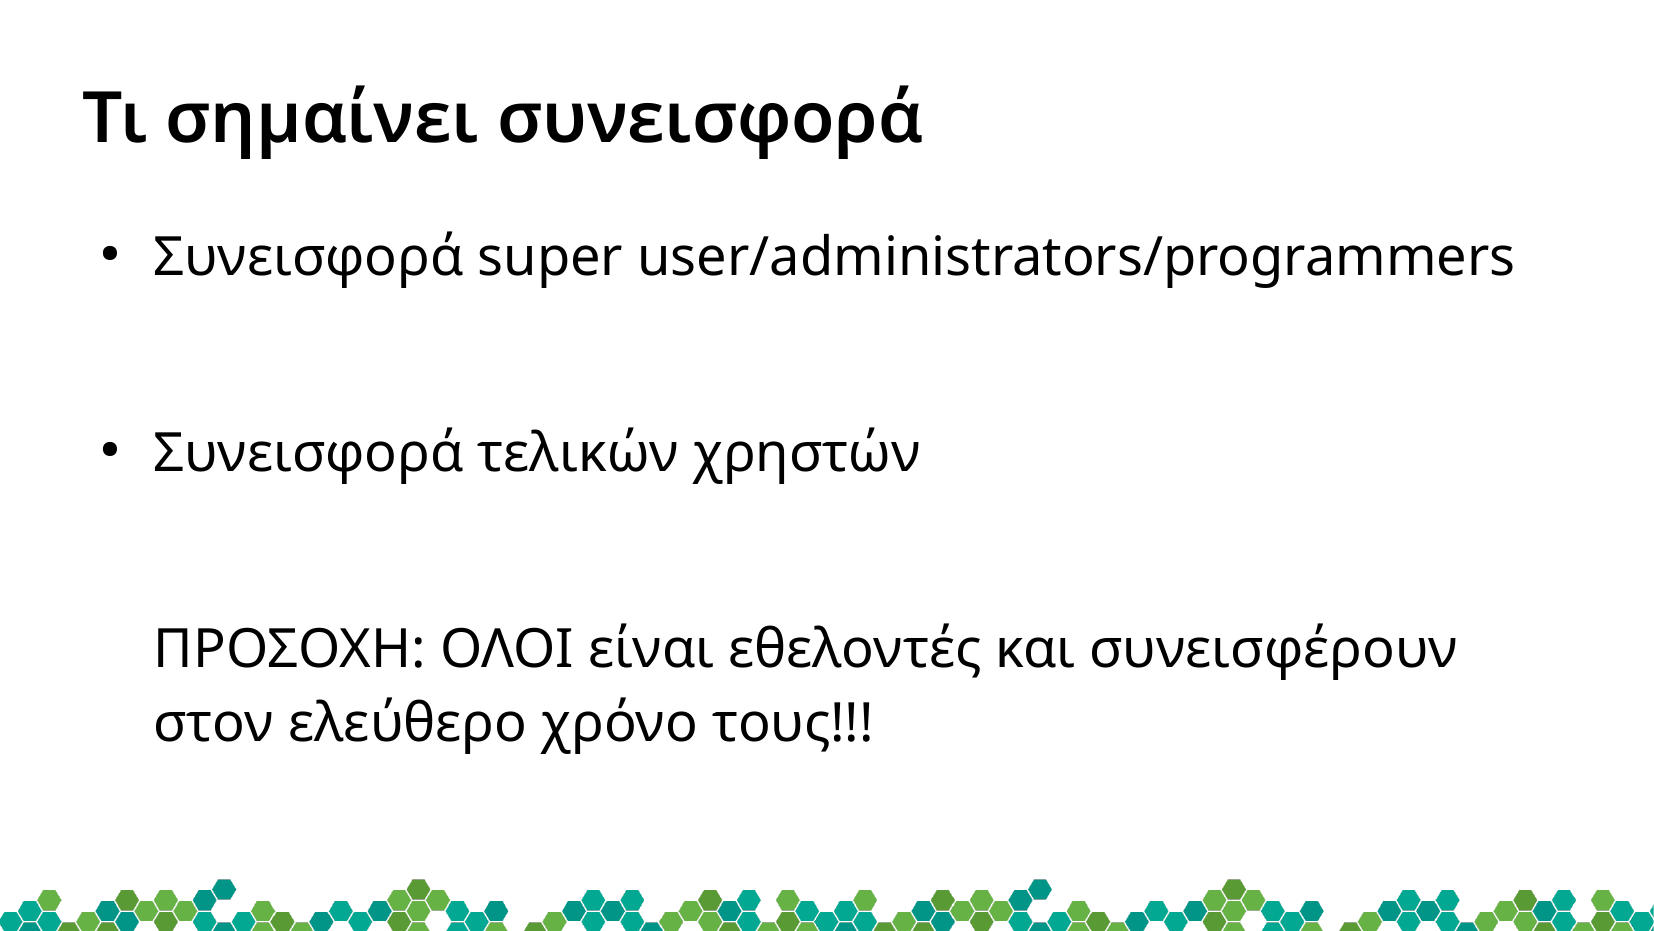

# Τι σημαίνει συνεισφορά
Συνεισφορά super user/administrators/programmers
Συνεισφορά τελικών χρηστών
ΠΡΟΣΟΧΗ: ΟΛΟΙ είναι εθελοντές και συνεισφέρουν στον ελεύθερο χρόνο τους!!!